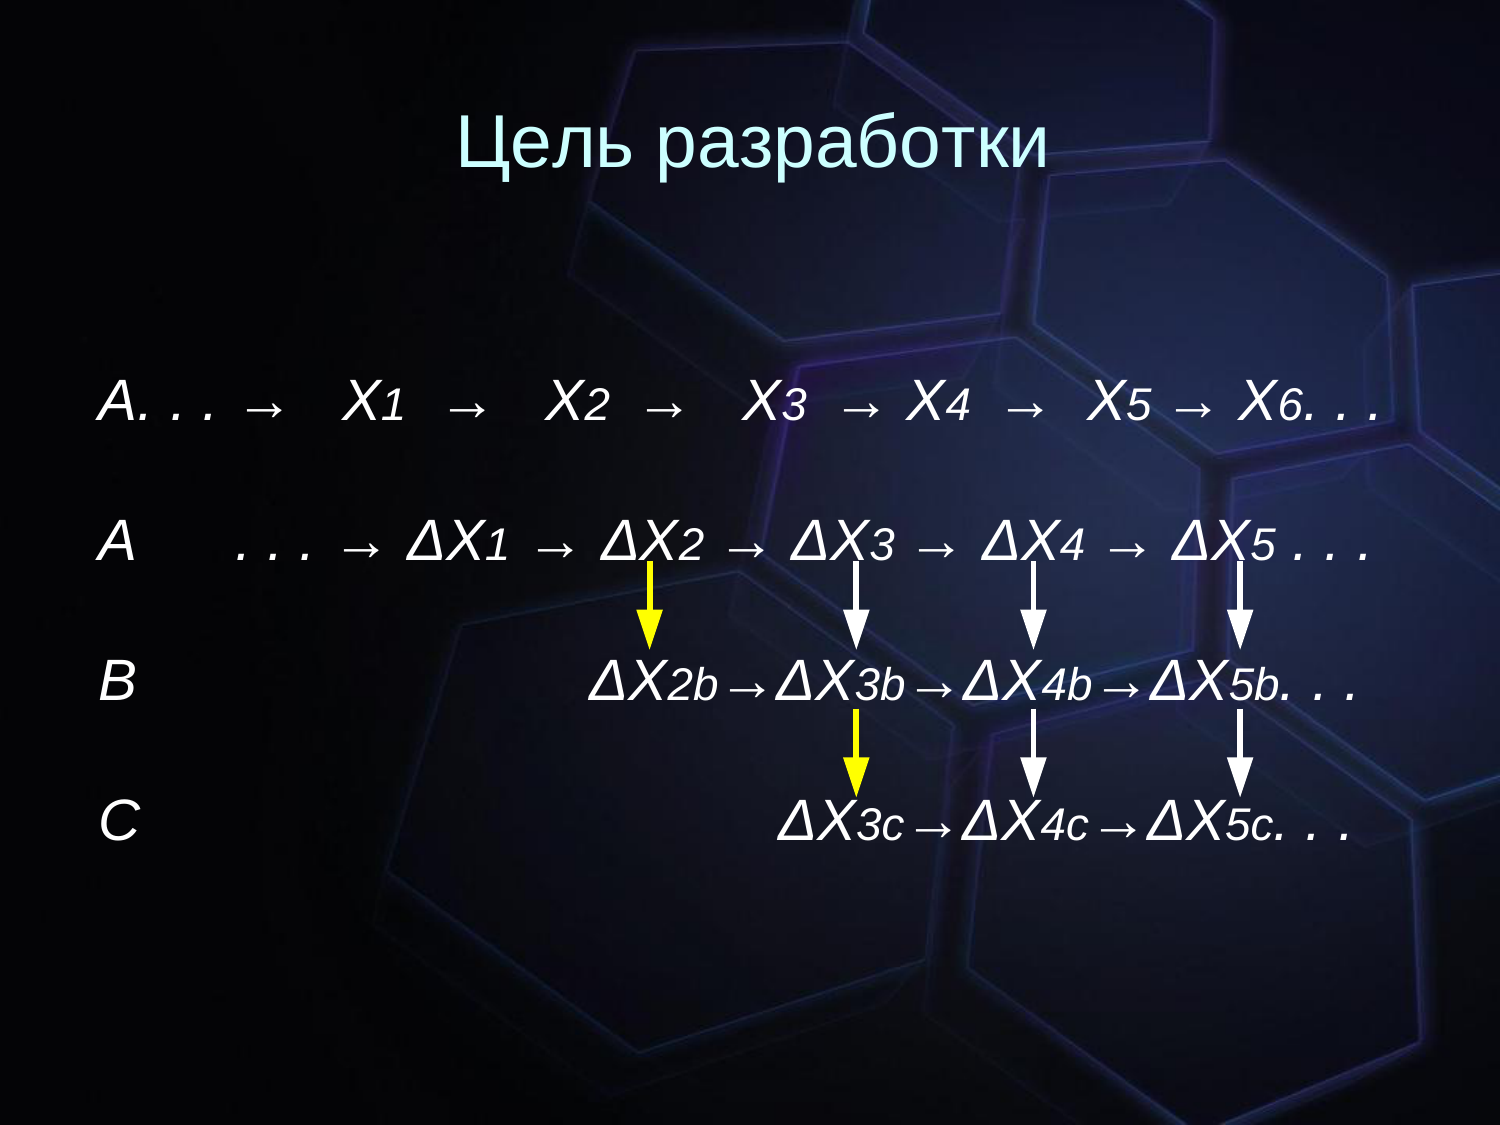

# Цель разработки
A. . . → X1 → X2 → X3 → X4 → X5 → X6. . .
A . . . → ΔX1 → ΔX2 → ΔX3 → ΔX4 → ΔX5 . . .
B 					 ΔX2b→ΔX3b→ΔX4b→ΔX5b. . .
C 					 			 ΔX3c→ΔX4c→ΔX5c. . .